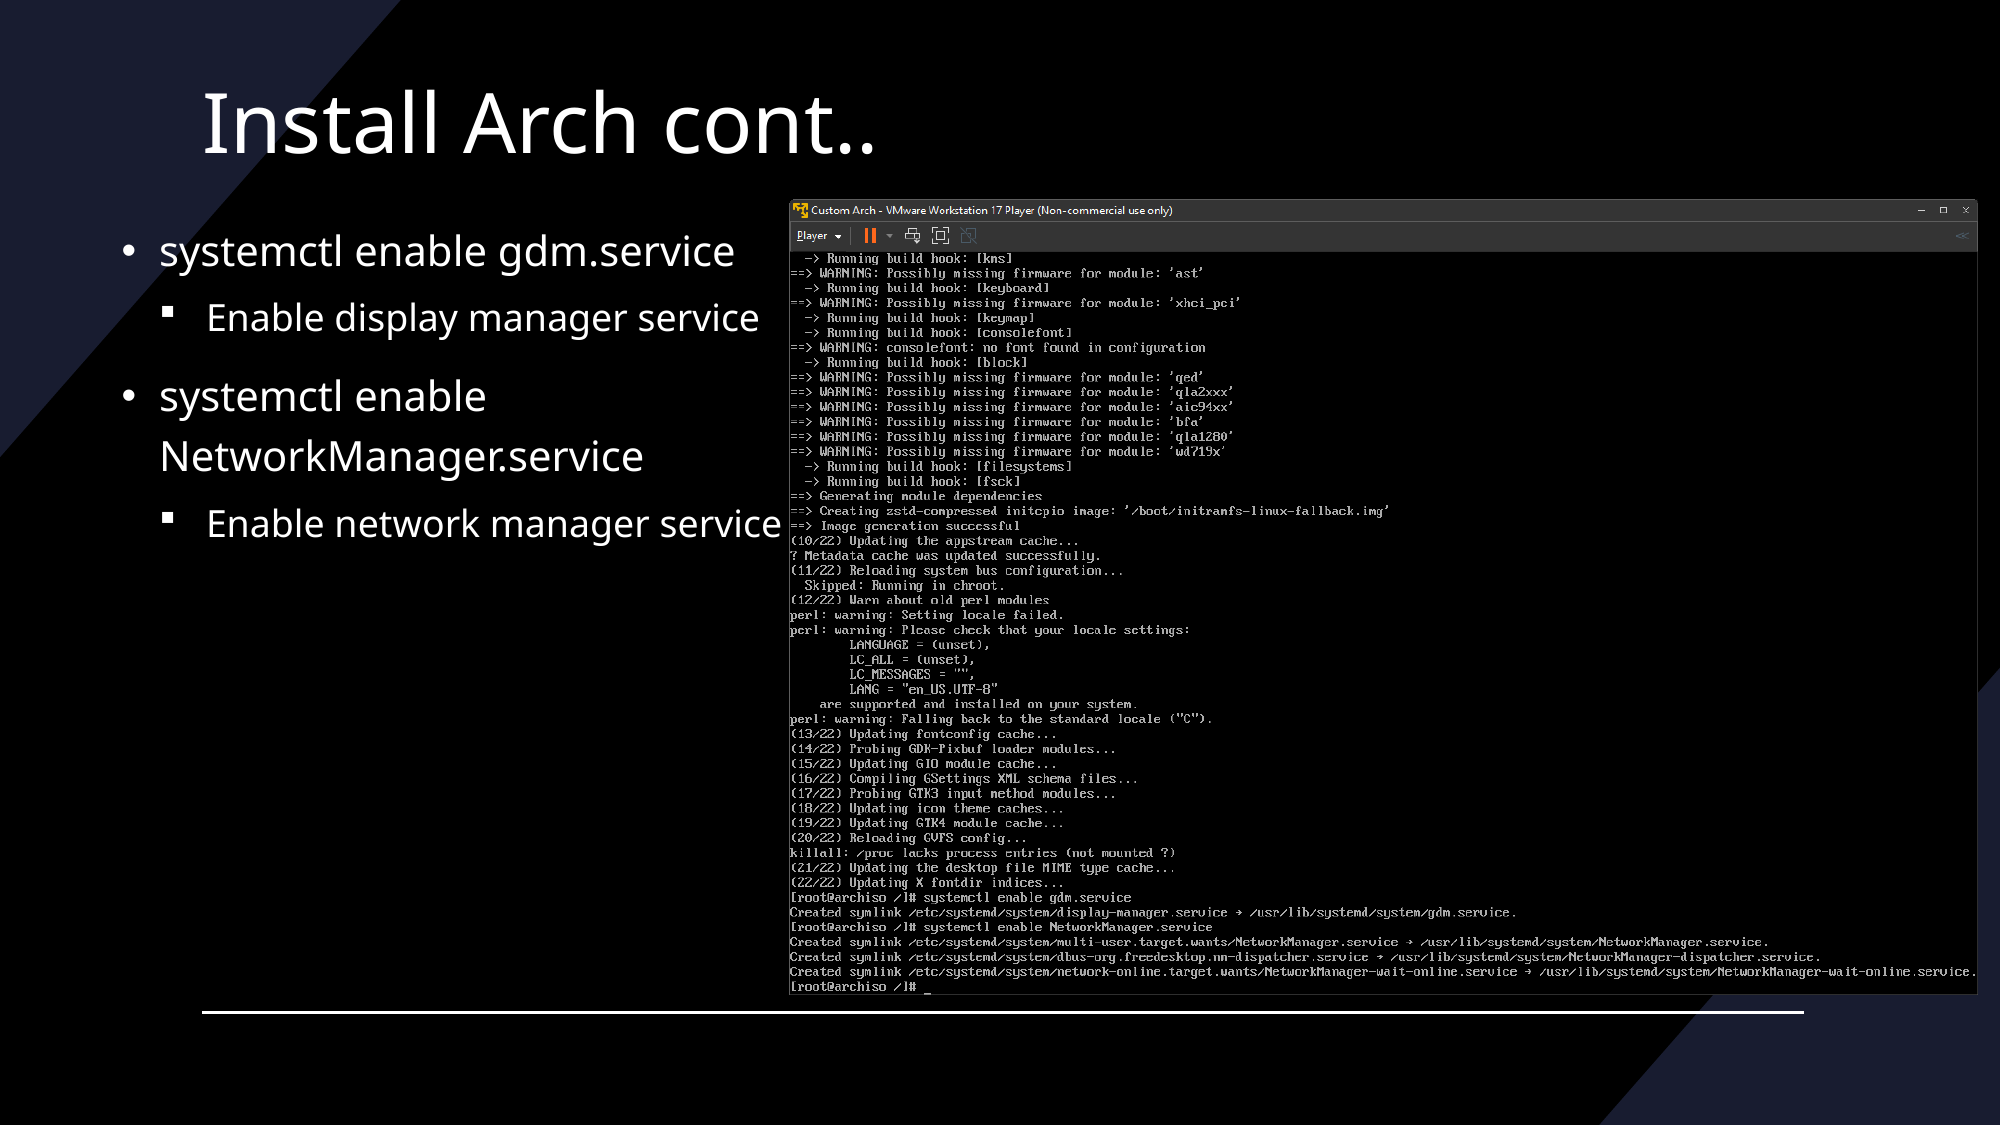

# Install Arch cont..
systemctl enable gdm.service
Enable display manager service
systemctl enable NetworkManager.service
Enable network manager service